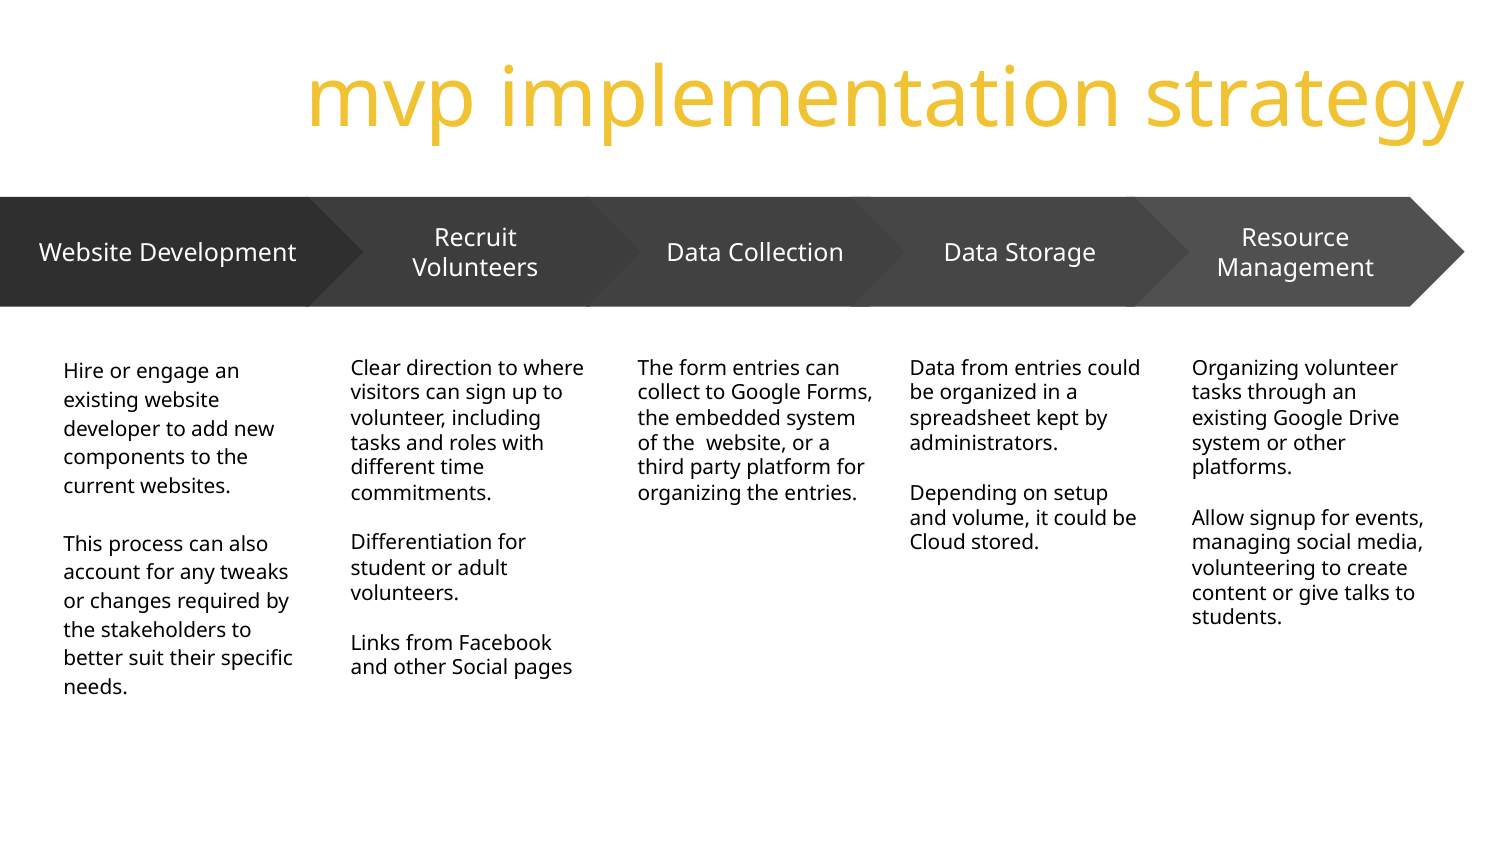

mvp implementation strategy
Recruit Volunteers
Clear direction to where visitors can sign up to volunteer, including tasks and roles with different time commitments.
Differentiation for student or adult volunteers.
Links from Facebook and other Social pages
Data Collection
The form entries can collect to Google Forms, the embedded system of the website, or a third party platform for organizing the entries.
Data Storage
Data from entries could be organized in a spreadsheet kept by administrators.
Depending on setup and volume, it could be Cloud stored.
Resource Management
Organizing volunteer tasks through an existing Google Drive system or other platforms.
Allow signup for events, managing social media, volunteering to create content or give talks to students.
Website Development
Hire or engage an existing website developer to add new components to the current websites.
This process can also account for any tweaks or changes required by the stakeholders to better suit their specific needs.